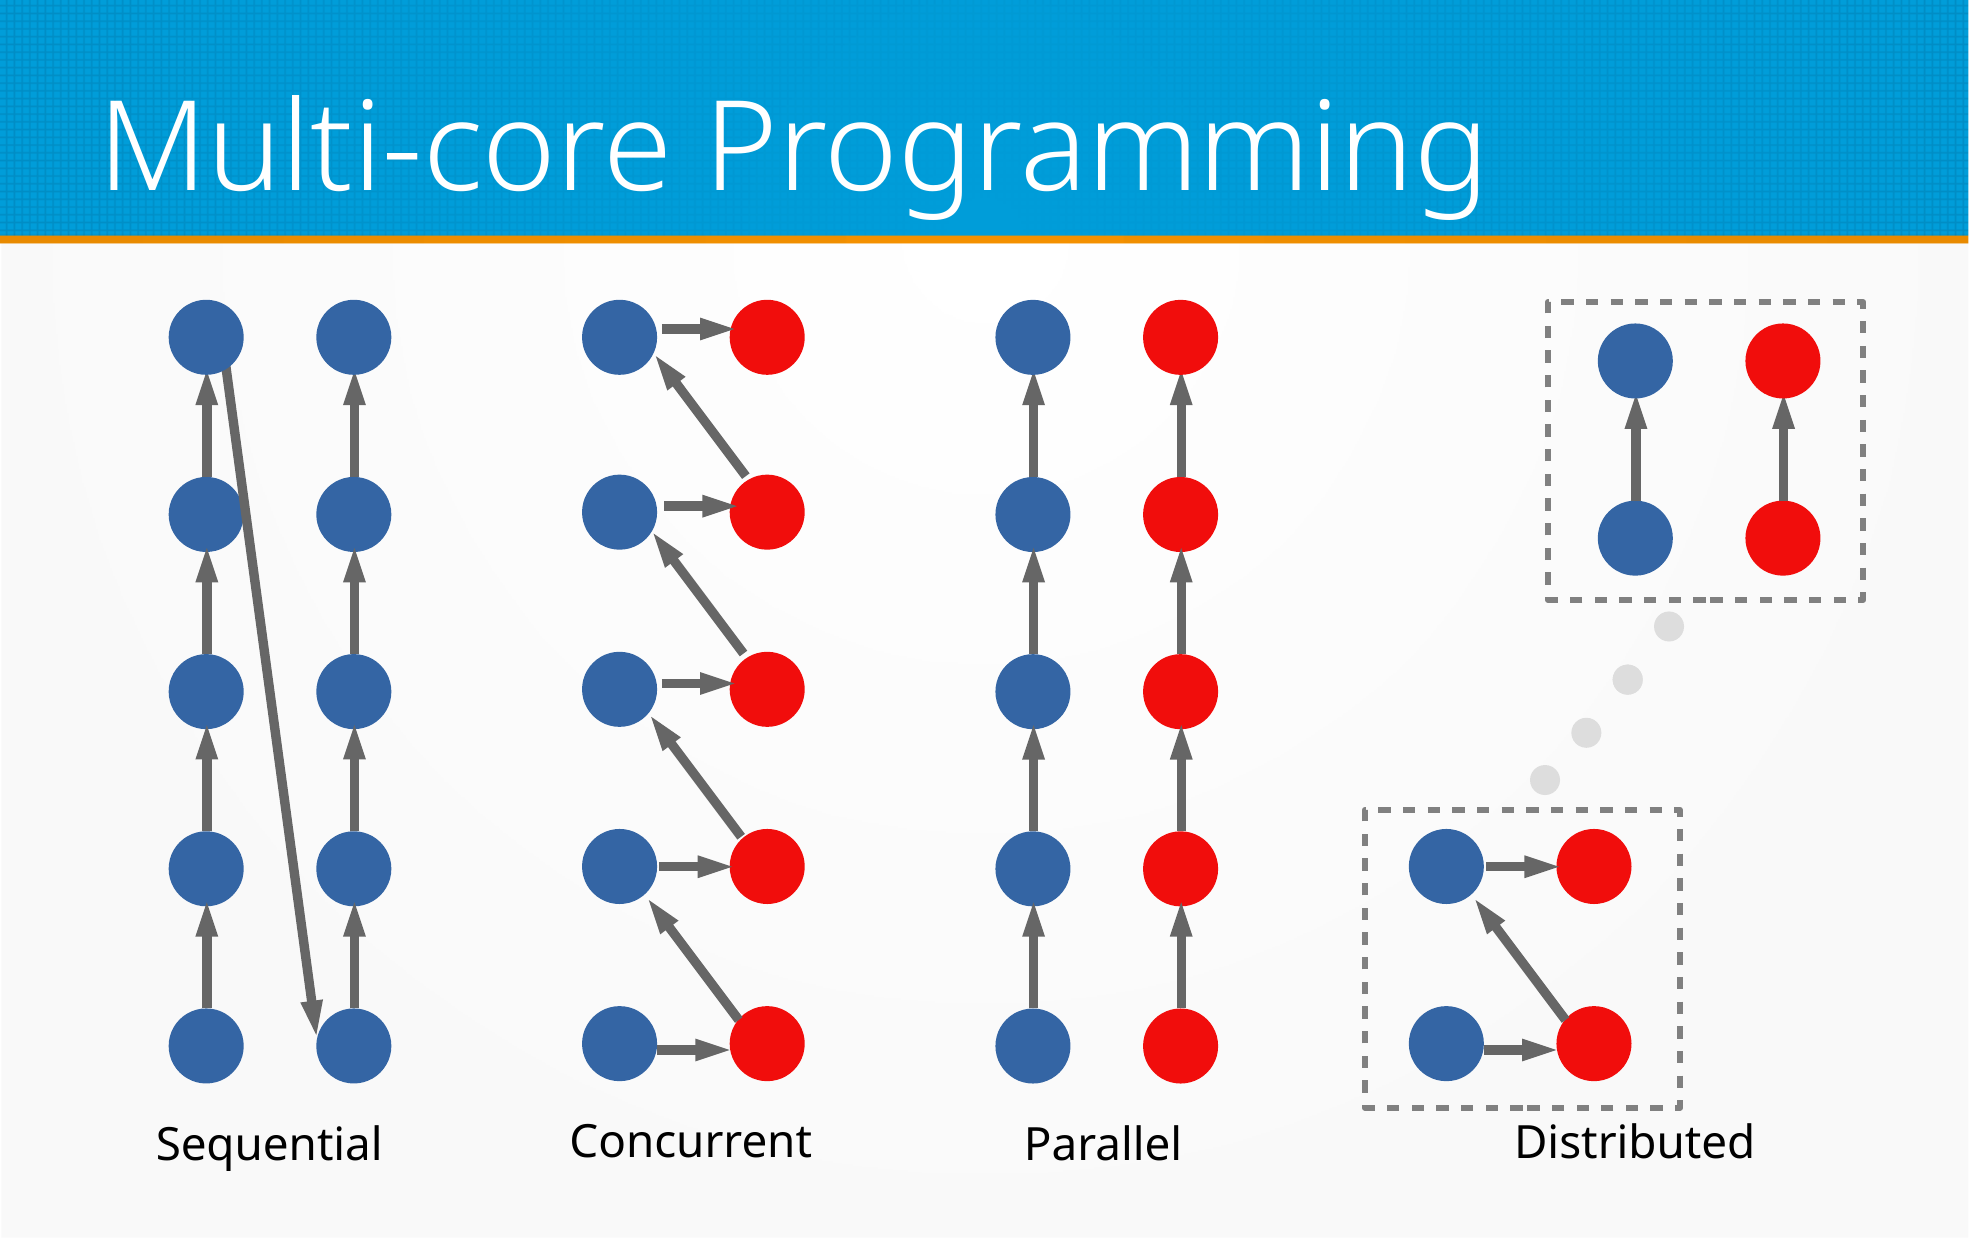

# Multi-core Programming
Concurrent
Distributed
Sequential
Parallel